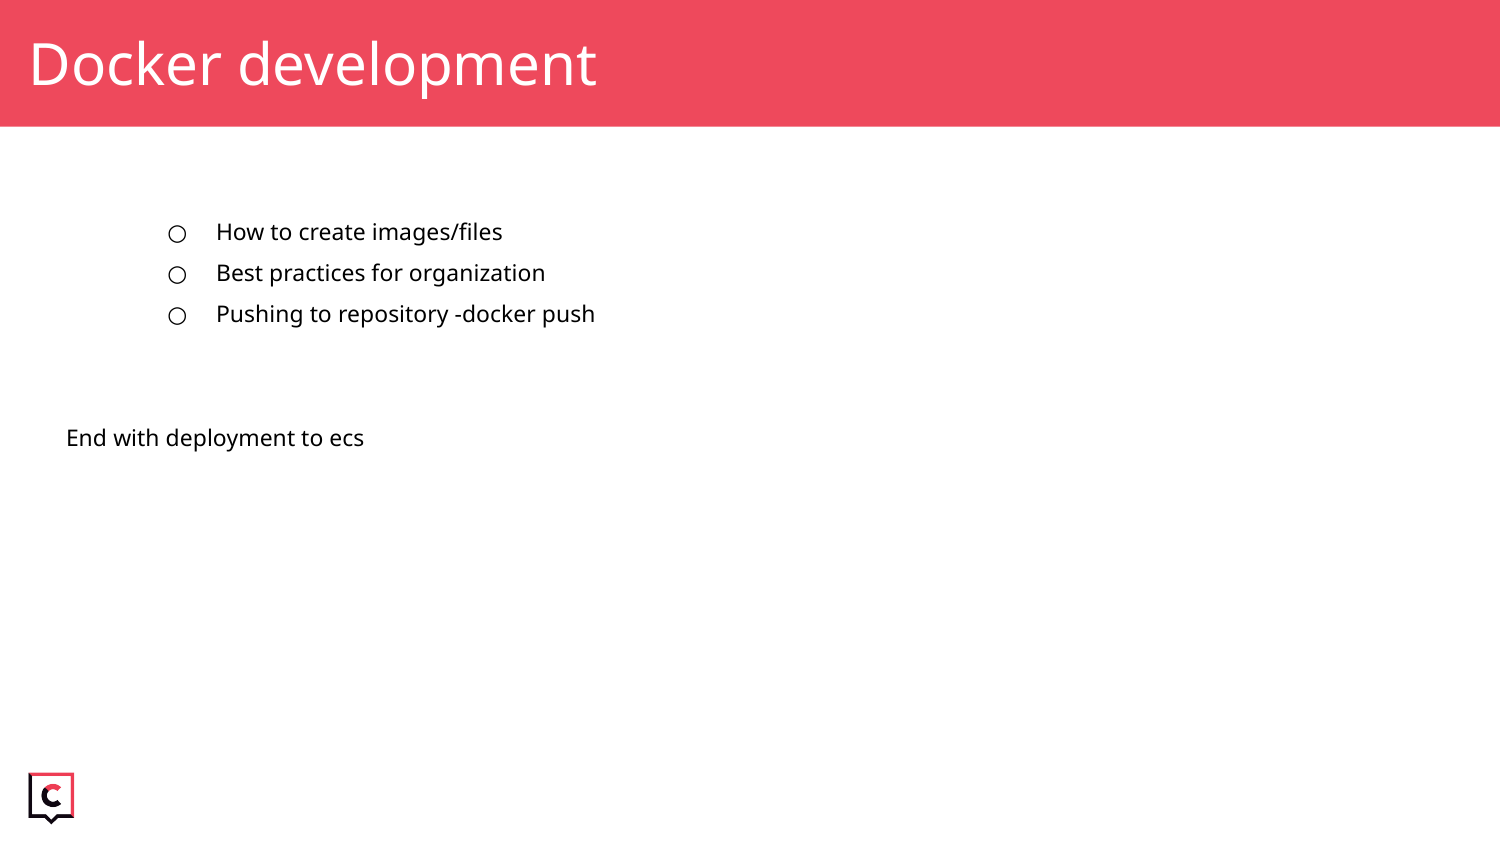

# Docker development
How to create images/files
Best practices for organization
Pushing to repository -docker push
End with deployment to ecs